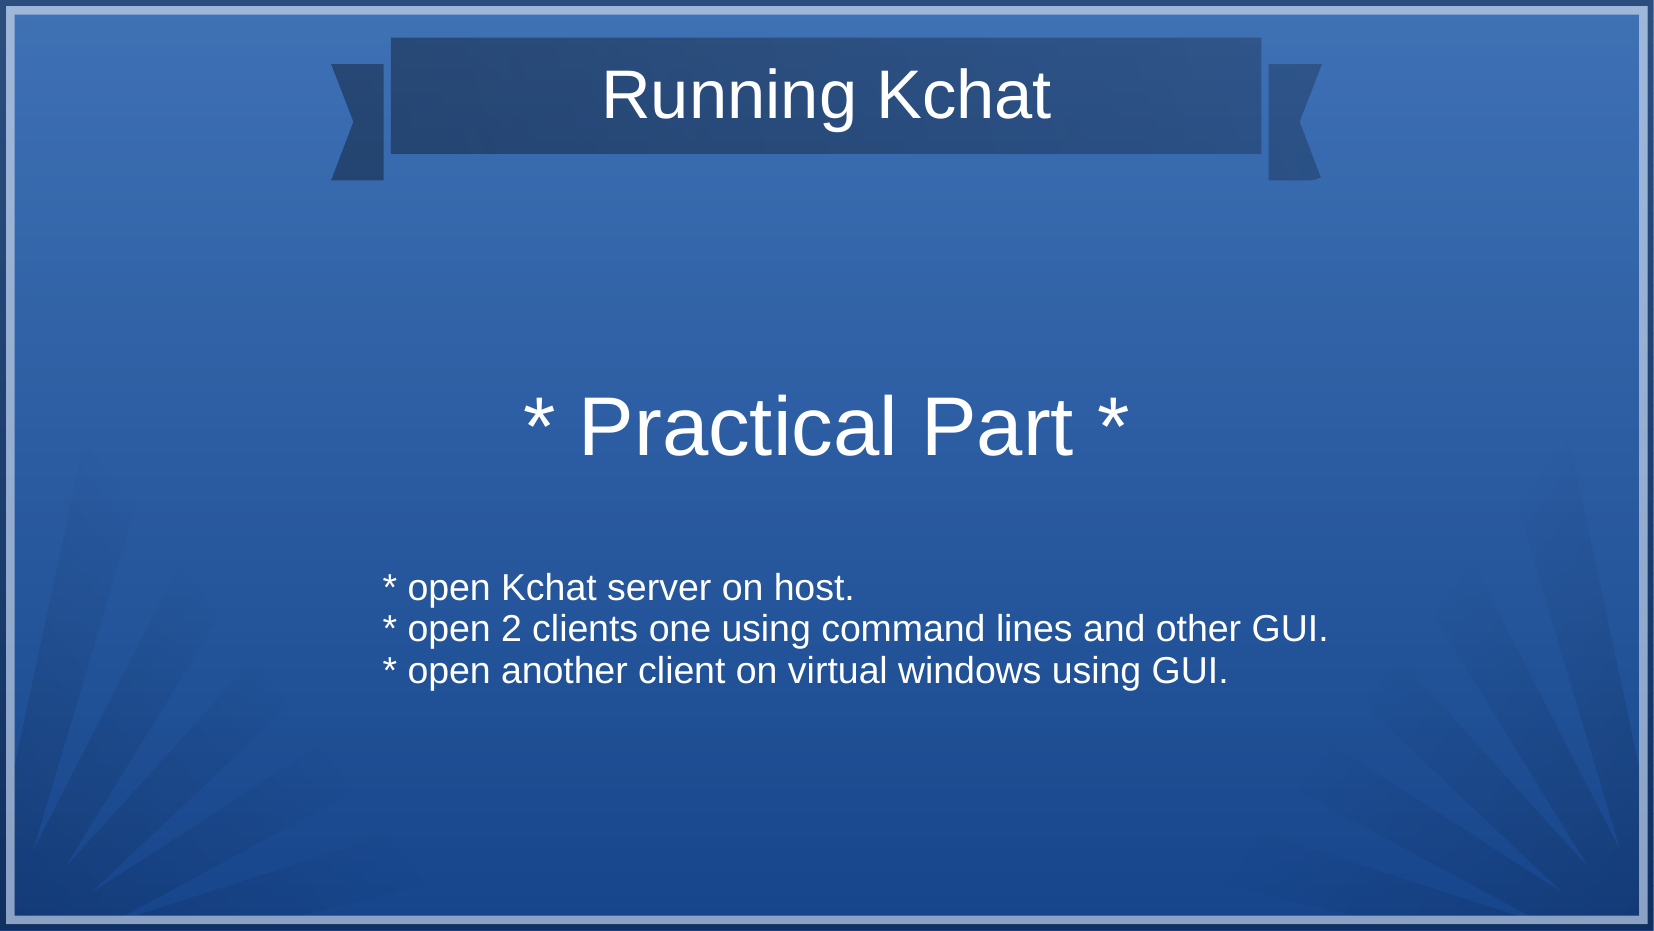

# Running Kchat
* Practical Part *
				* open Kchat server on host.
				* open 2 clients one using command lines and other GUI.
				* open another client on virtual windows using GUI.